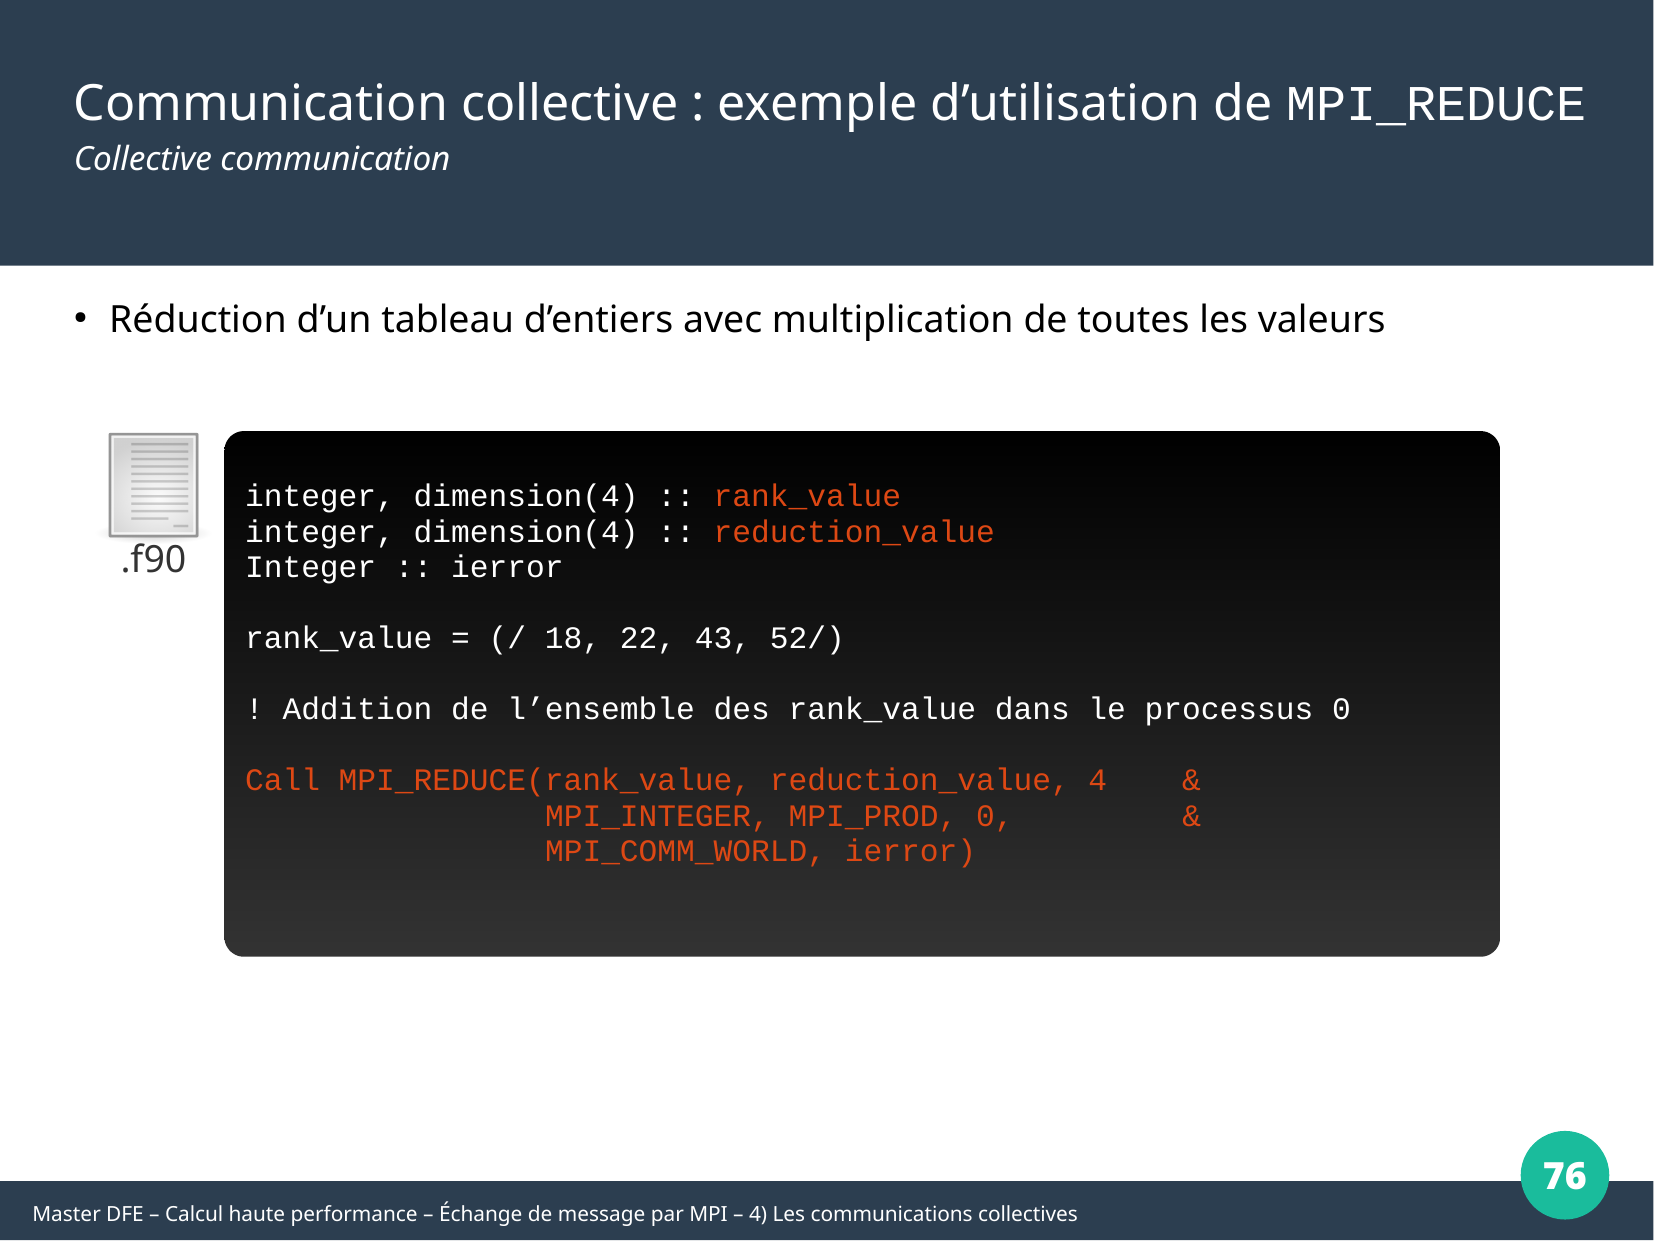

Communication collective : exemple d’utilisation de MPI_REDUCE
Collective communication
Réduction d’un tableau d’entiers avec multiplication de toutes les valeurs
integer, dimension(4) :: rank_value
integer, dimension(4) :: reduction_value
Integer :: ierror
rank_value = (/ 18, 22, 43, 52/)
! Addition de l’ensemble des rank_value dans le processus 0
Call MPI_REDUCE(rank_value, reduction_value, 4 &
 MPI_INTEGER, MPI_PROD, 0, &
 MPI_COMM_WORLD, ierror)
.f90
76
Master DFE – Calcul haute performance – Échange de message par MPI – 4) Les communications collectives